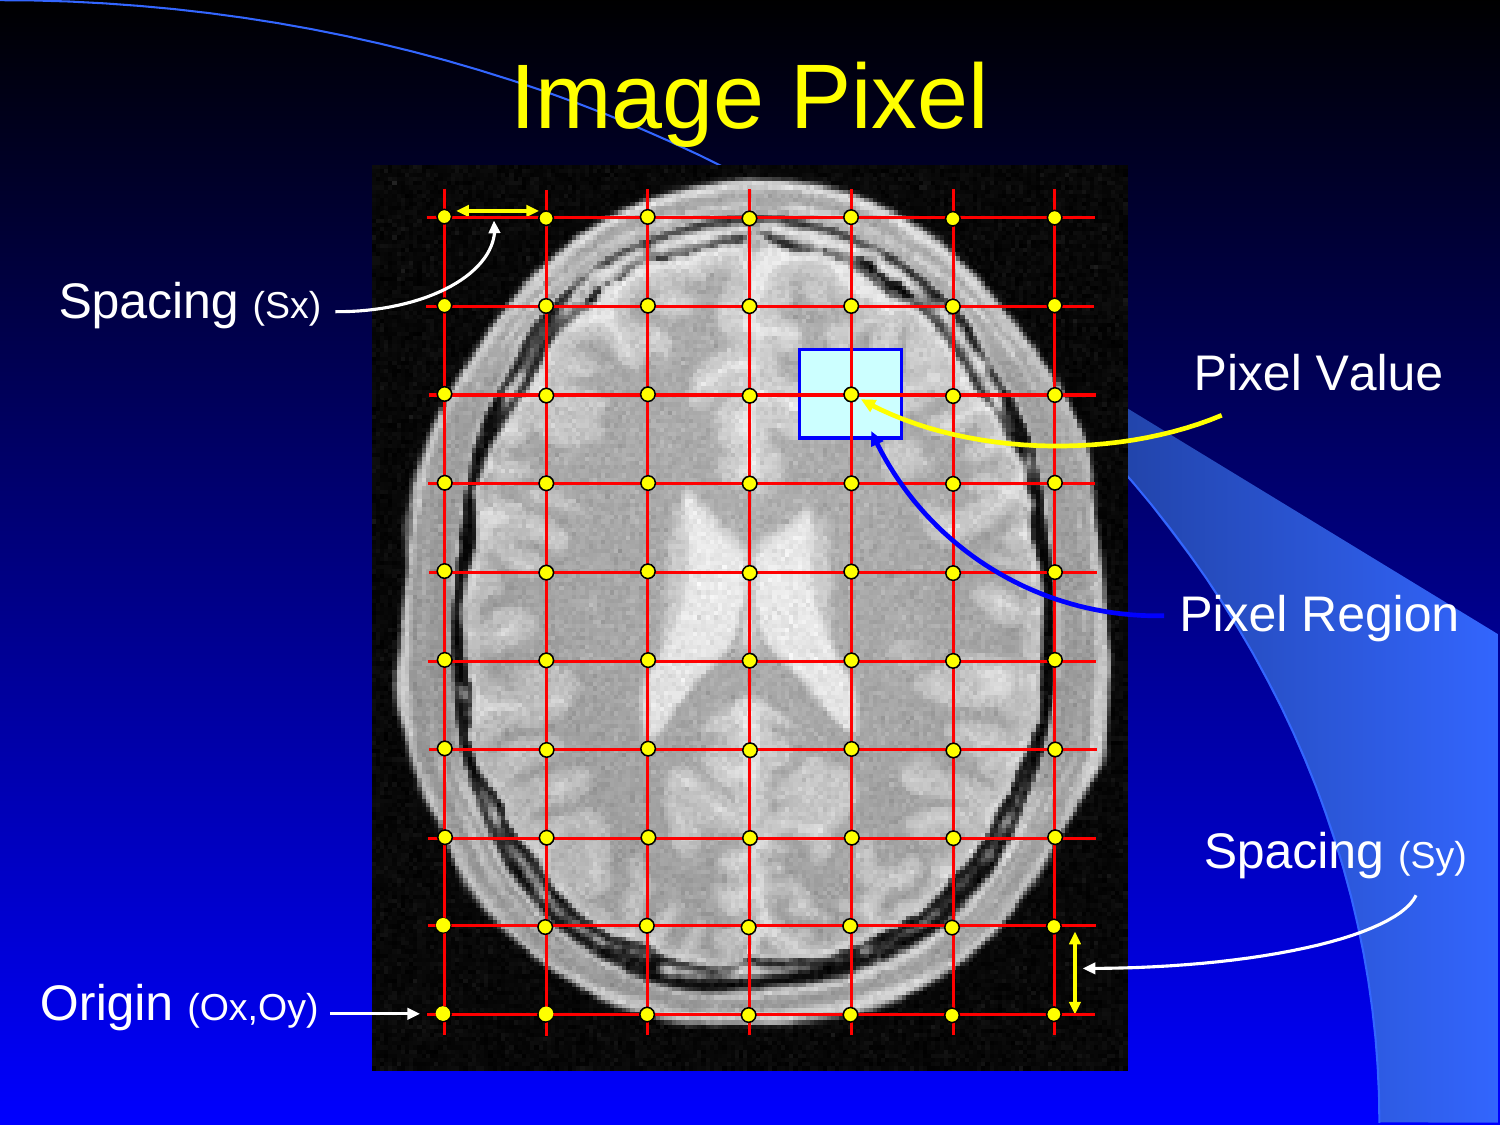

# Image Pixel
Spacing (Sx)
Pixel Value
Pixel Region
Spacing (Sy)
Origin (Ox,Oy)